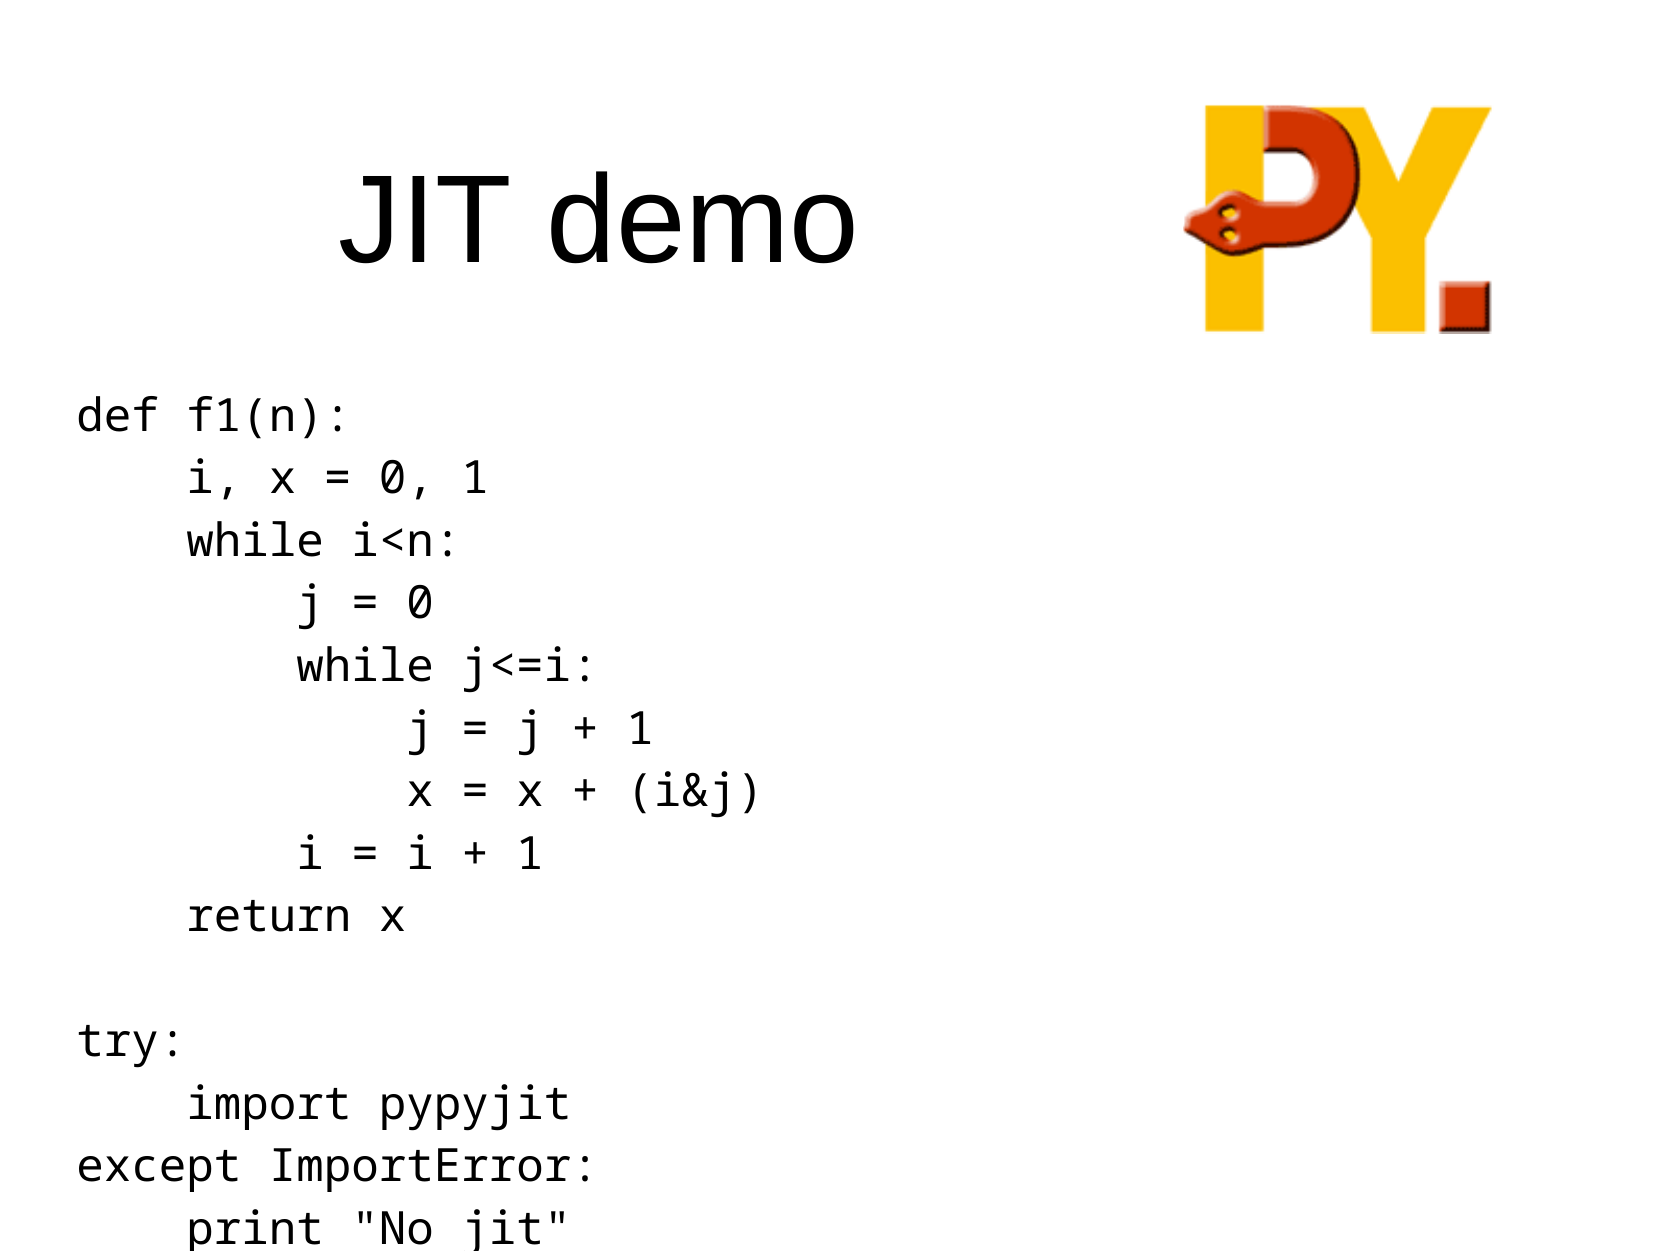

# JIT demo
def f1(n):
 i, x = 0, 1
 while i<n:
 j = 0
 while j<=i:
 j = j + 1
 x = x + (i&j)
 i = i + 1
 return x
try:
 import pypyjit
except ImportError:
 print "No jit"
else:
 pypyjit.enable(f1.func_code)